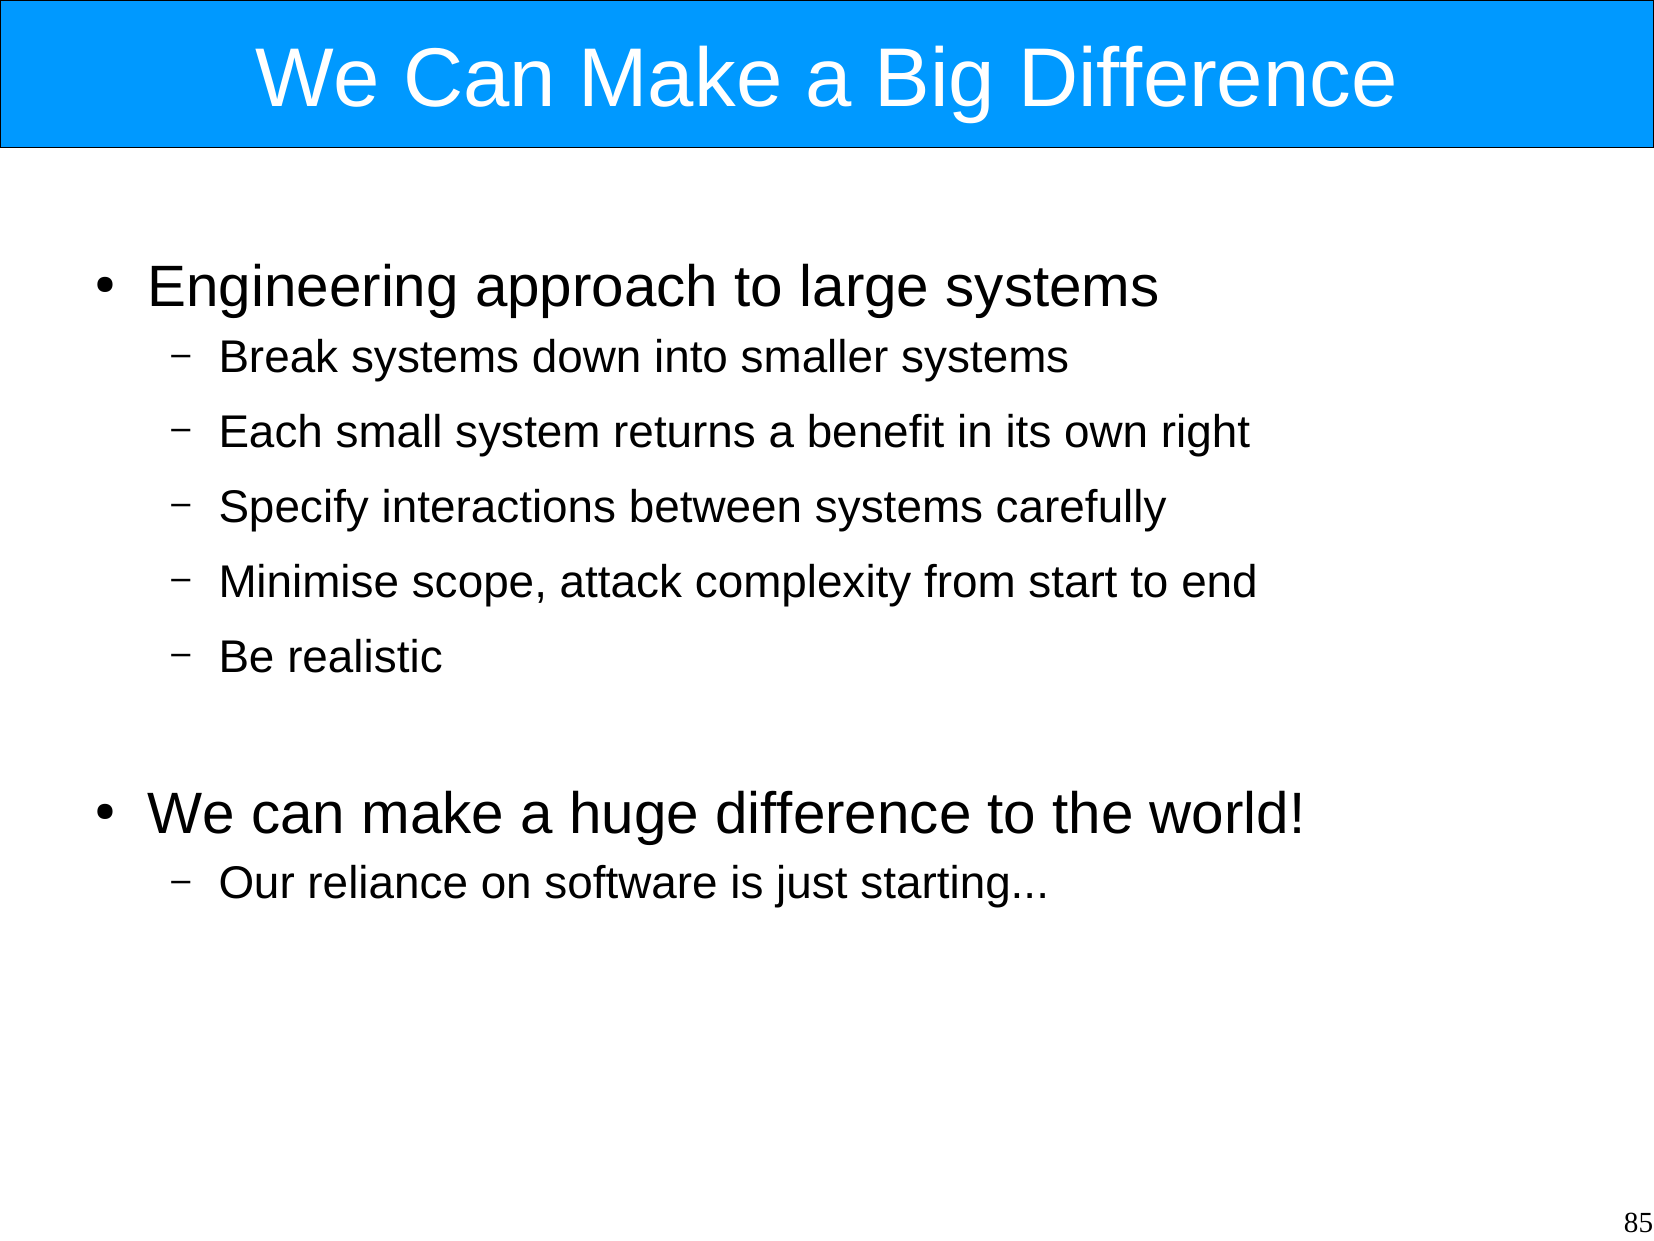

# We Can Make a Big Difference
Engineering approach to large systems
Break systems down into smaller systems
Each small system returns a benefit in its own right
Specify interactions between systems carefully
Minimise scope, attack complexity from start to end
Be realistic
We can make a huge difference to the world!
Our reliance on software is just starting...
85